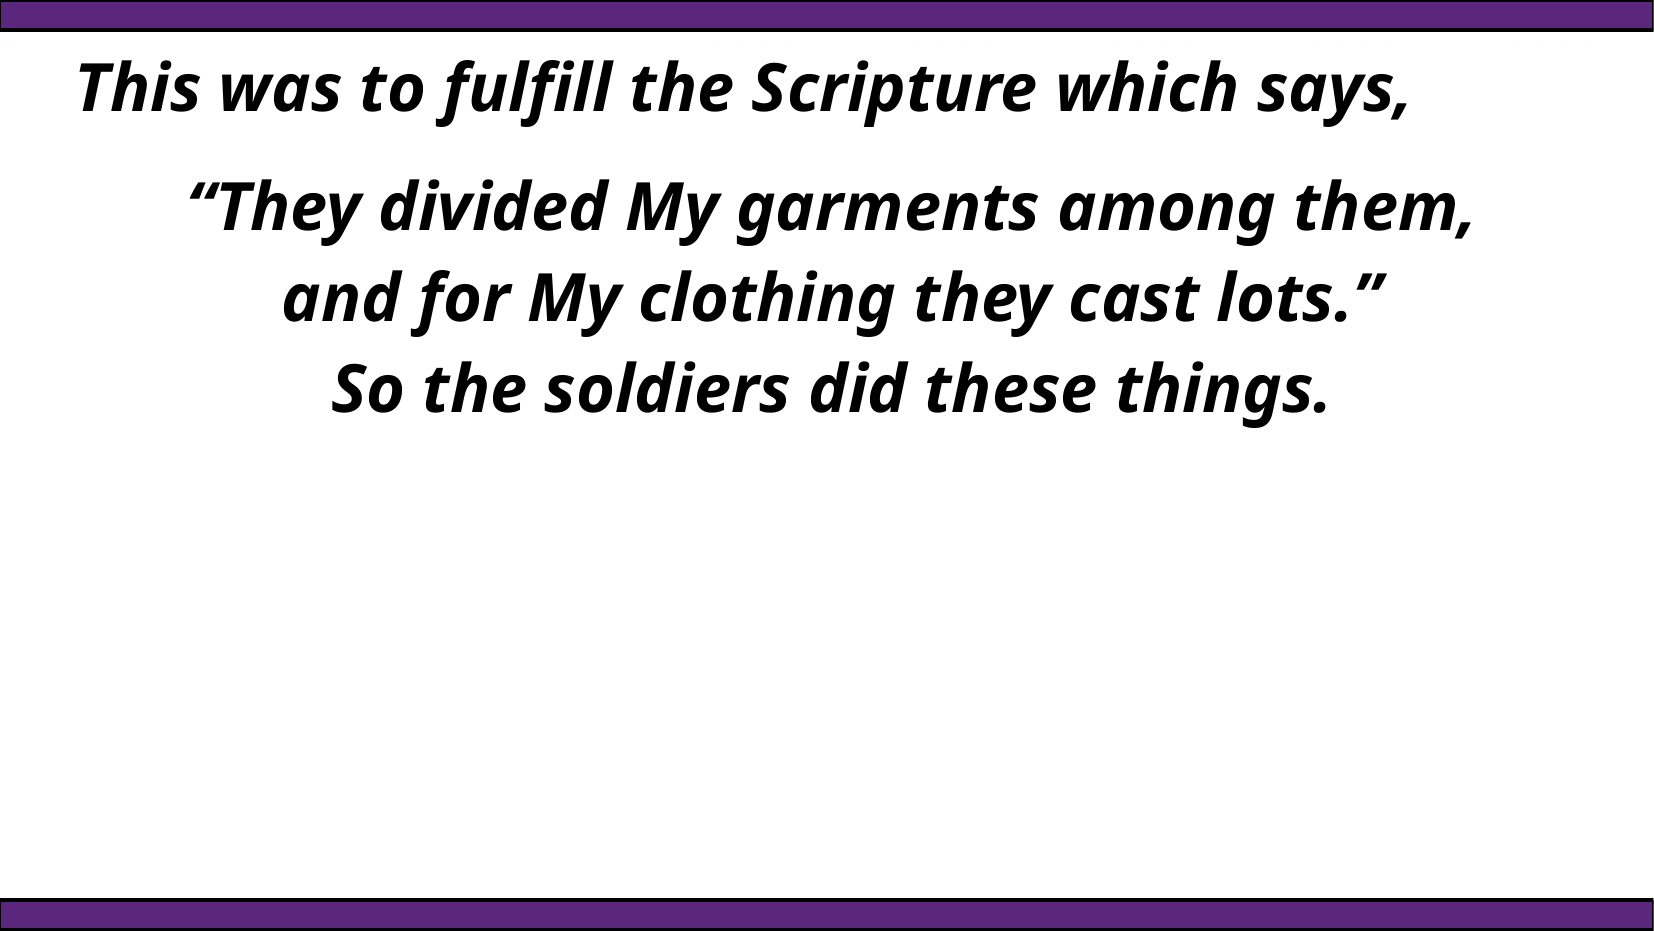

This was to fulfill the Scripture which says,
“They divided My garments among them,
and for My clothing they cast lots.”
So the soldiers did these things.